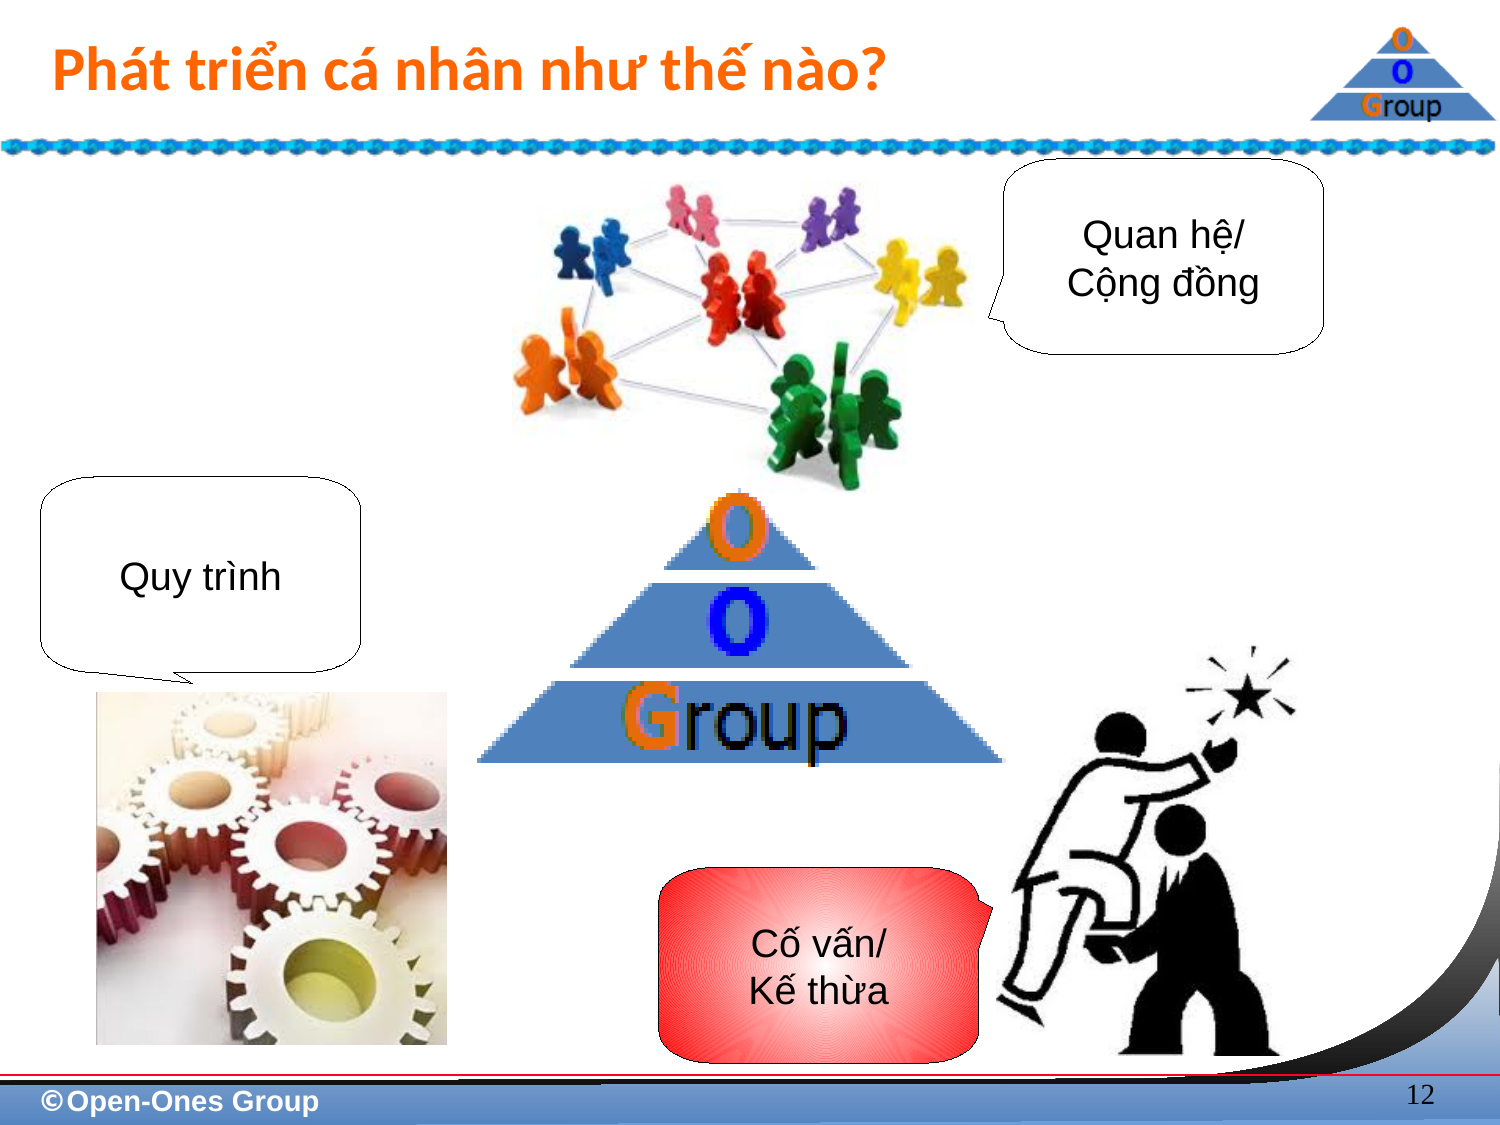

# Phát triển cá nhân như thế nào?
Quan hệ/
Cộng đồng
Quy trình
Cố vấn/
Kế thừa
12